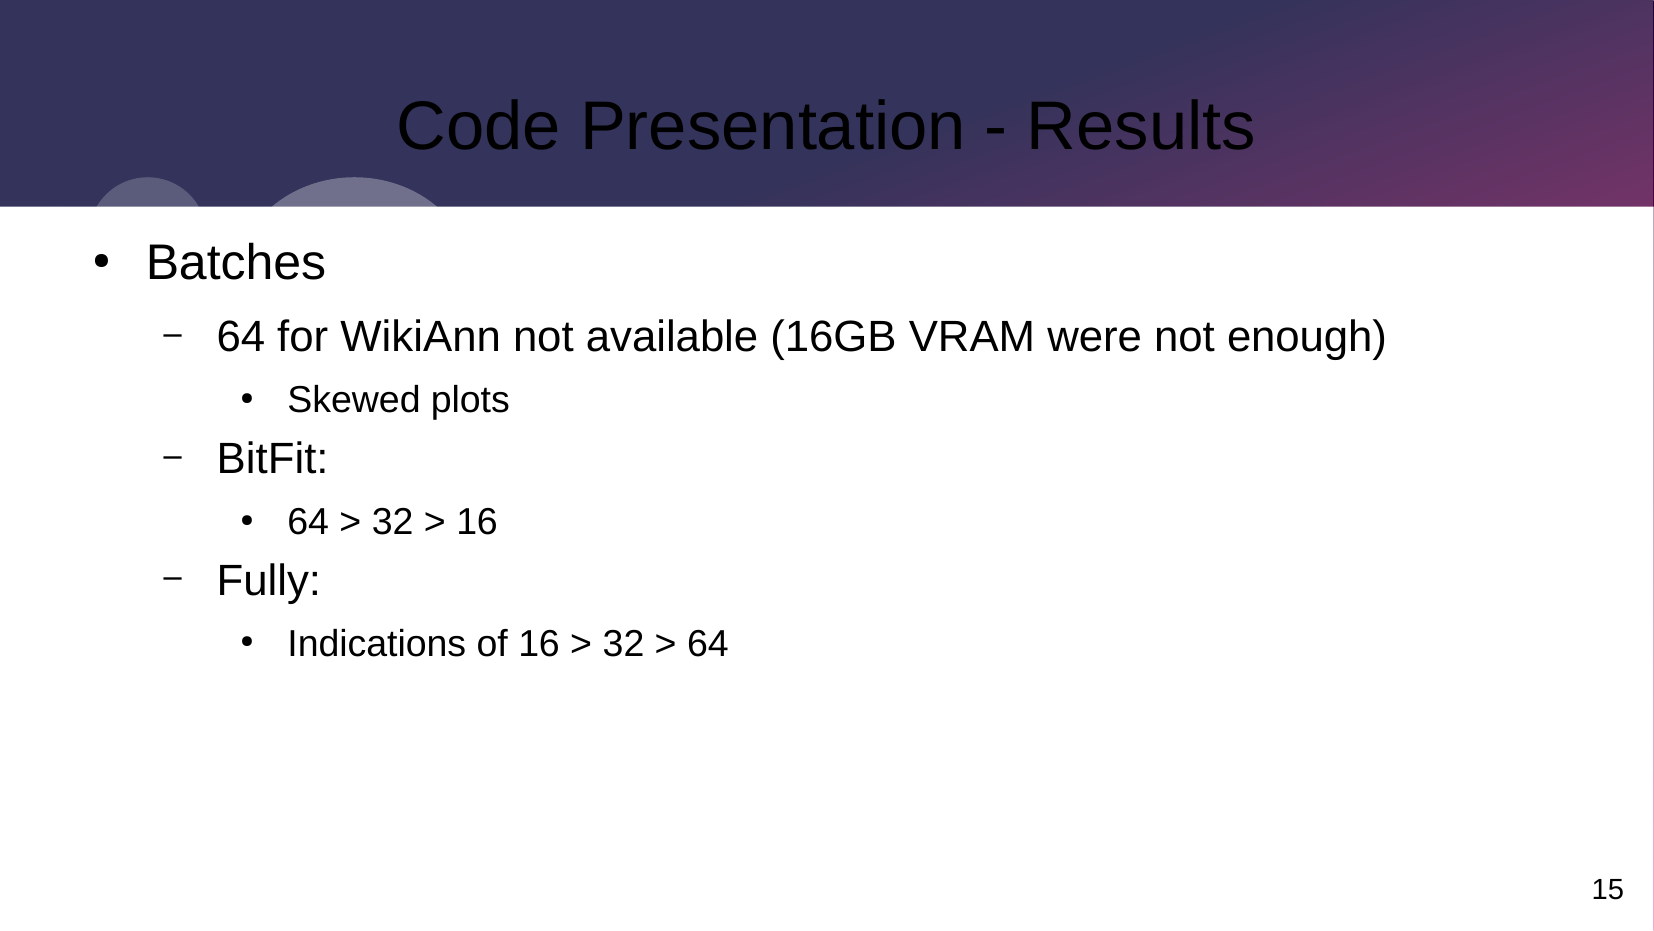

# Code Presentation - Results
Batches
64 for WikiAnn not available (16GB VRAM were not enough)
Skewed plots
BitFit:
64 > 32 > 16
Fully:
Indications of 16 > 32 > 64